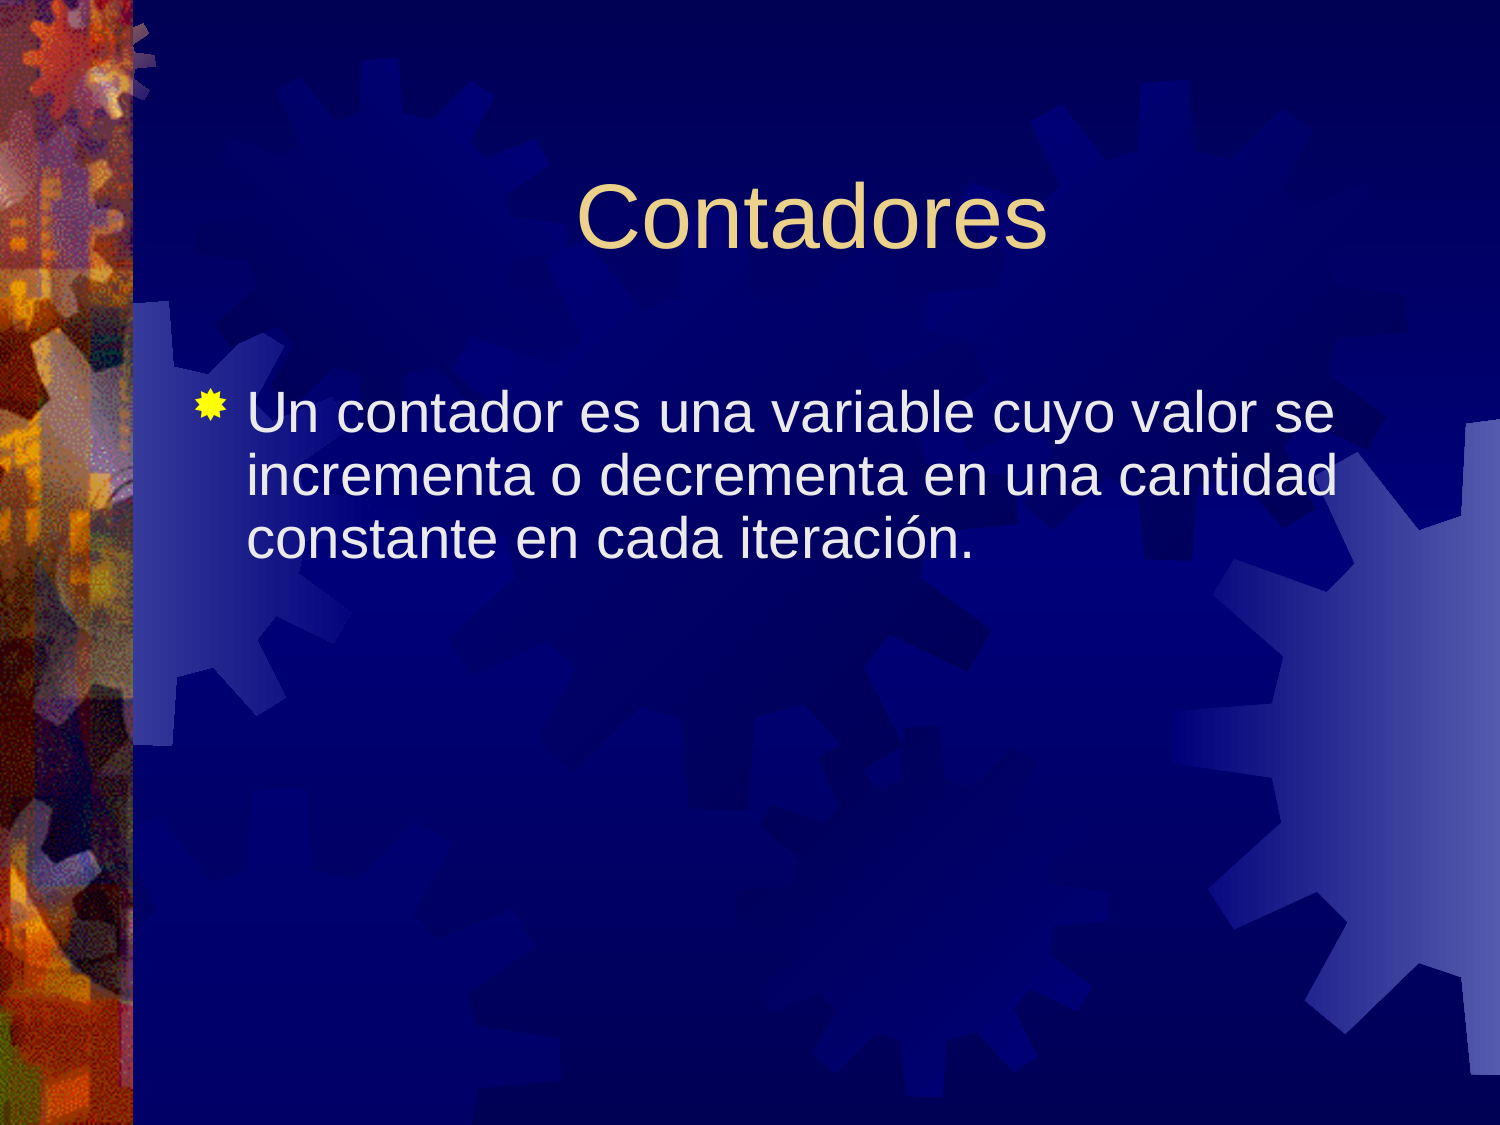

Contadores
Un contador es una variable cuyo valor se incrementa o decrementa en una cantidad constante en cada iteración.